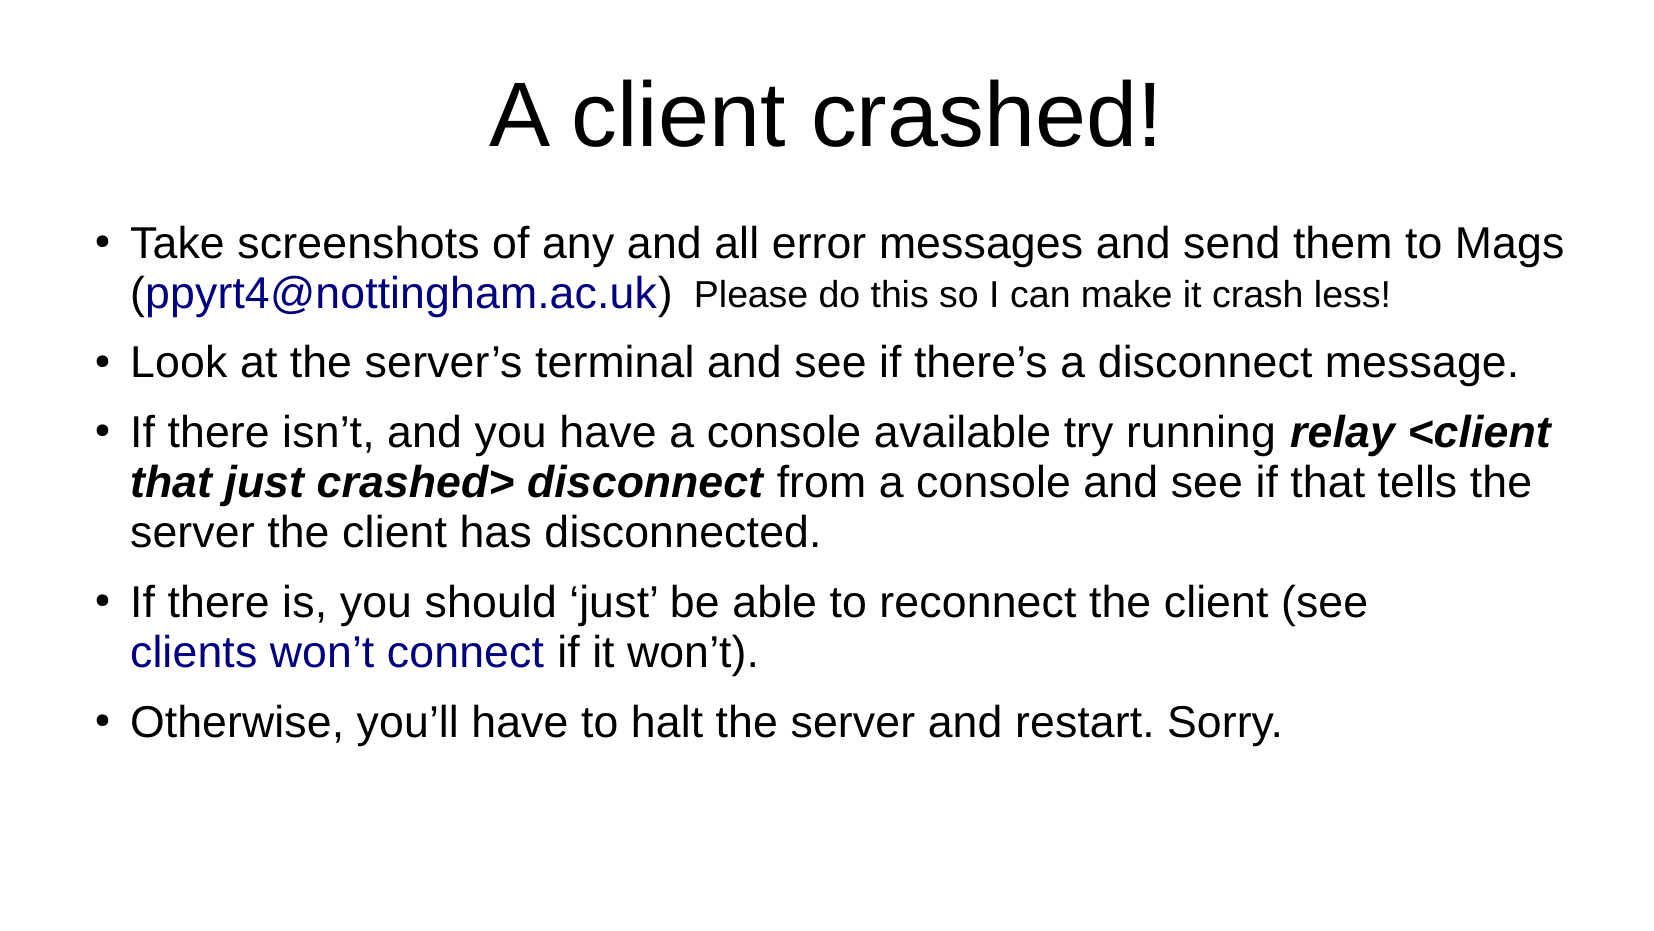

# A client crashed!
Take screenshots of any and all error messages and send them to Mags (ppyrt4@nottingham.ac.uk)
Look at the server’s terminal and see if there’s a disconnect message.
If there isn’t, and you have a console available try running relay <client that just crashed> disconnect from a console and see if that tells the server the client has disconnected.
If there is, you should ‘just’ be able to reconnect the client (see clients won’t connect if it won’t).
Otherwise, you’ll have to halt the server and restart. Sorry.
Please do this so I can make it crash less!